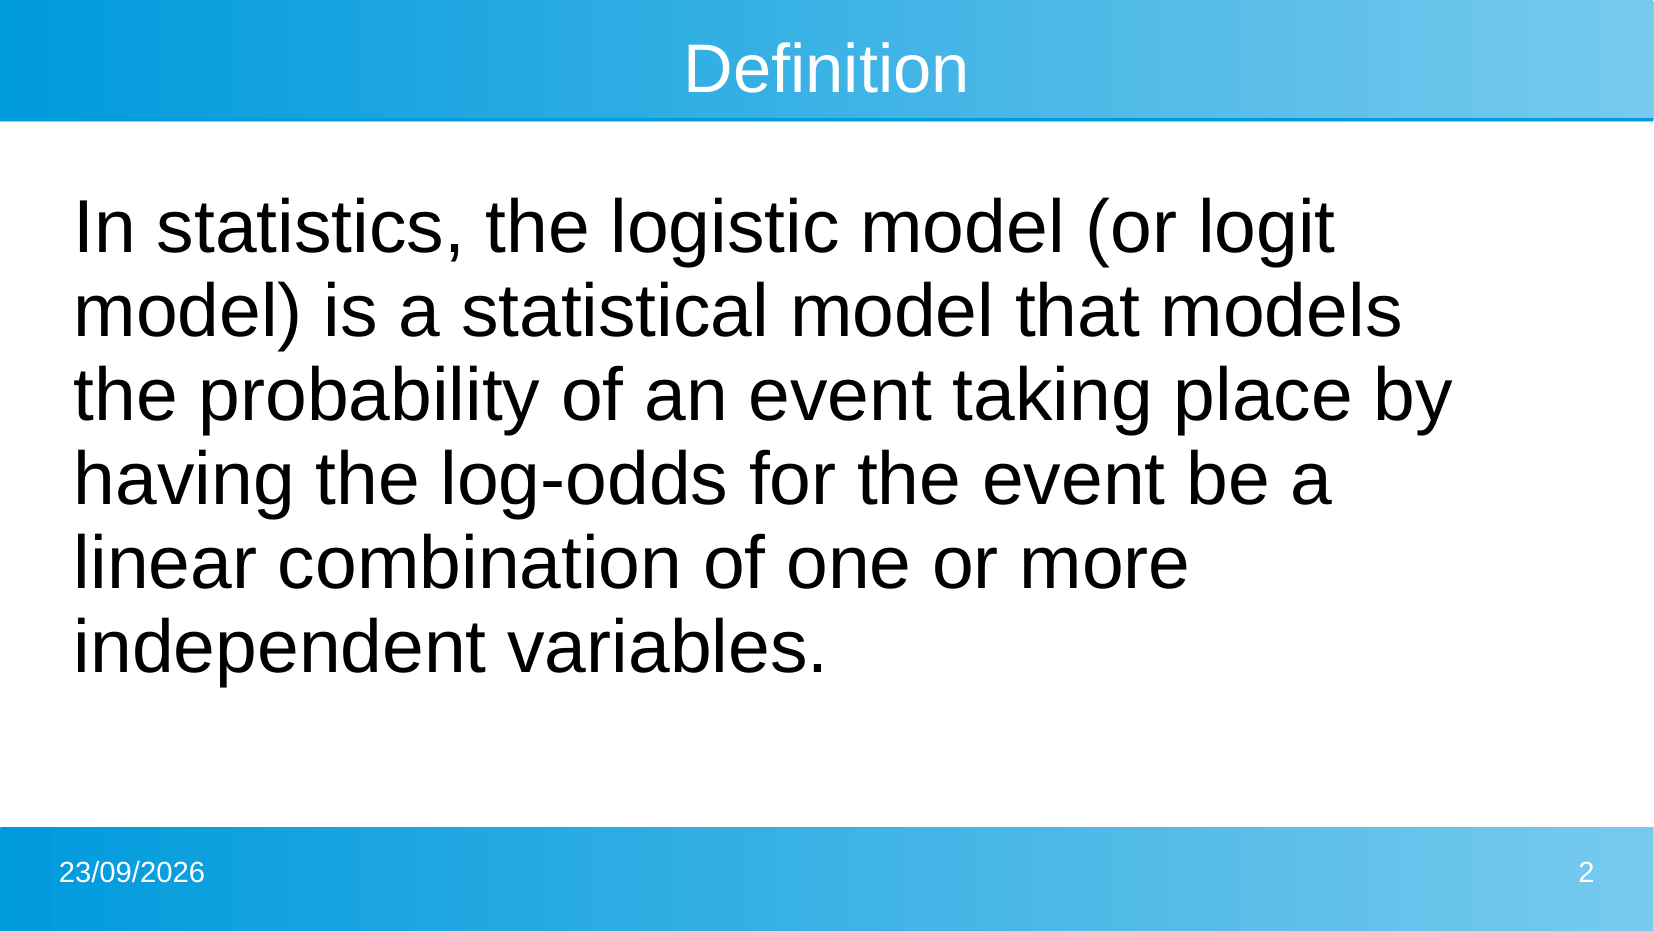

# Definition
In statistics, the logistic model (or logit model) is a statistical model that models the probability of an event taking place by having the log-odds for the event be a linear combination of one or more independent variables.
2